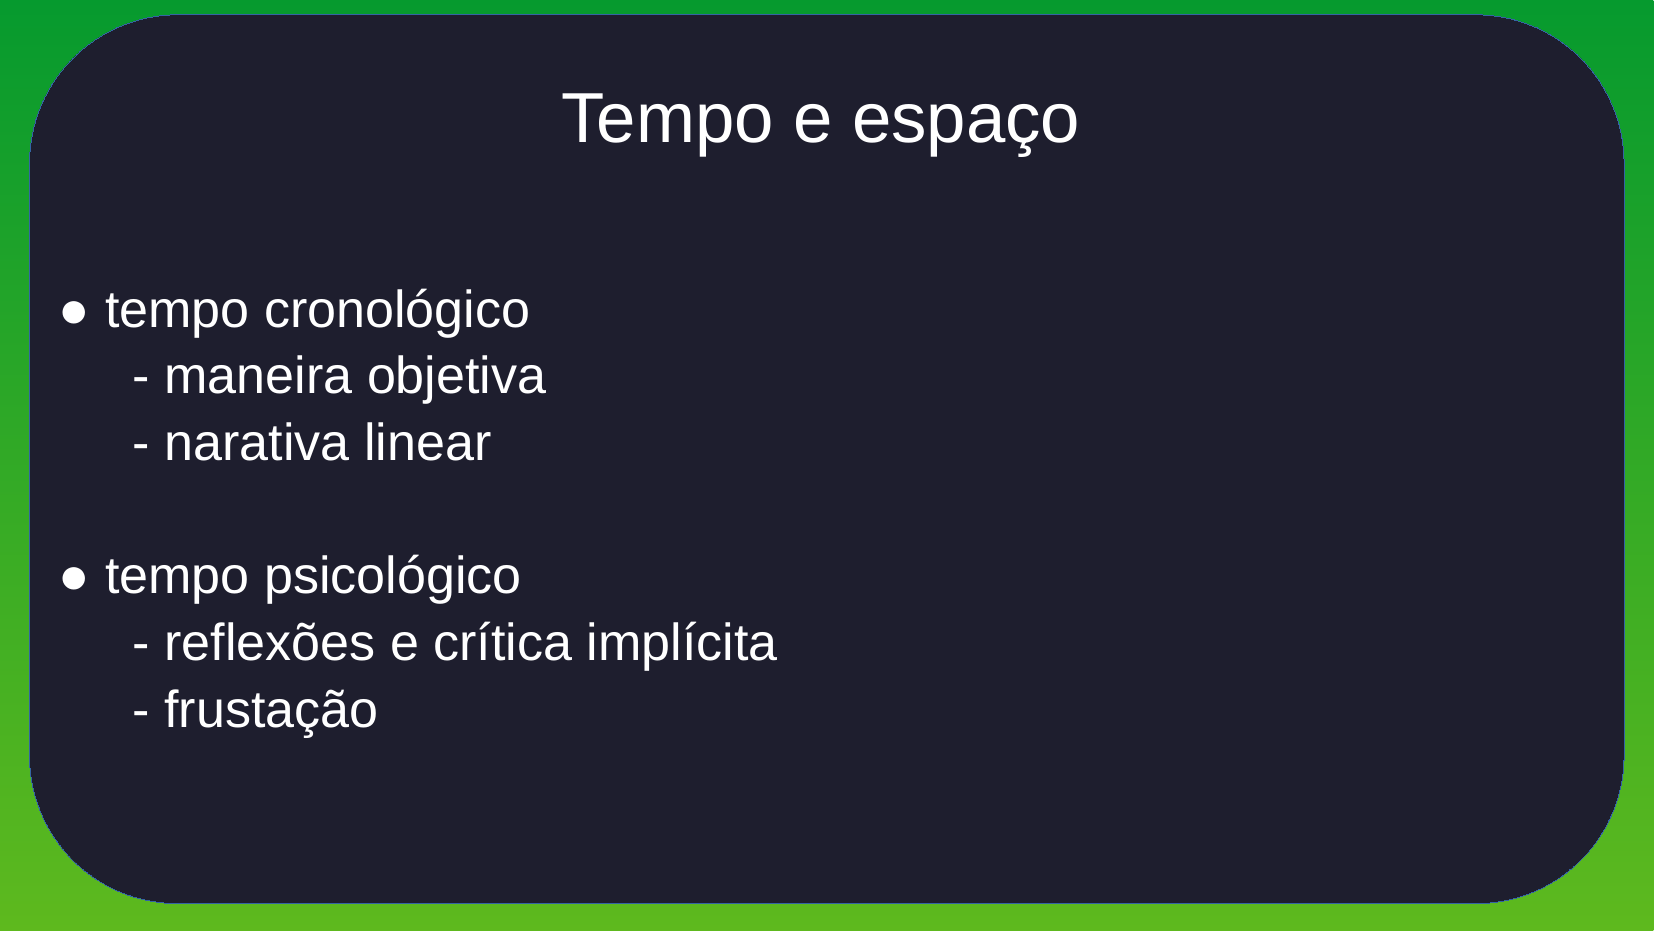

# Tempo e espaço
● tempo cronológico
 	- maneira objetiva
 	- narativa linear
● tempo psicológico
 	- reflexões e crítica implícita
 	- frustação